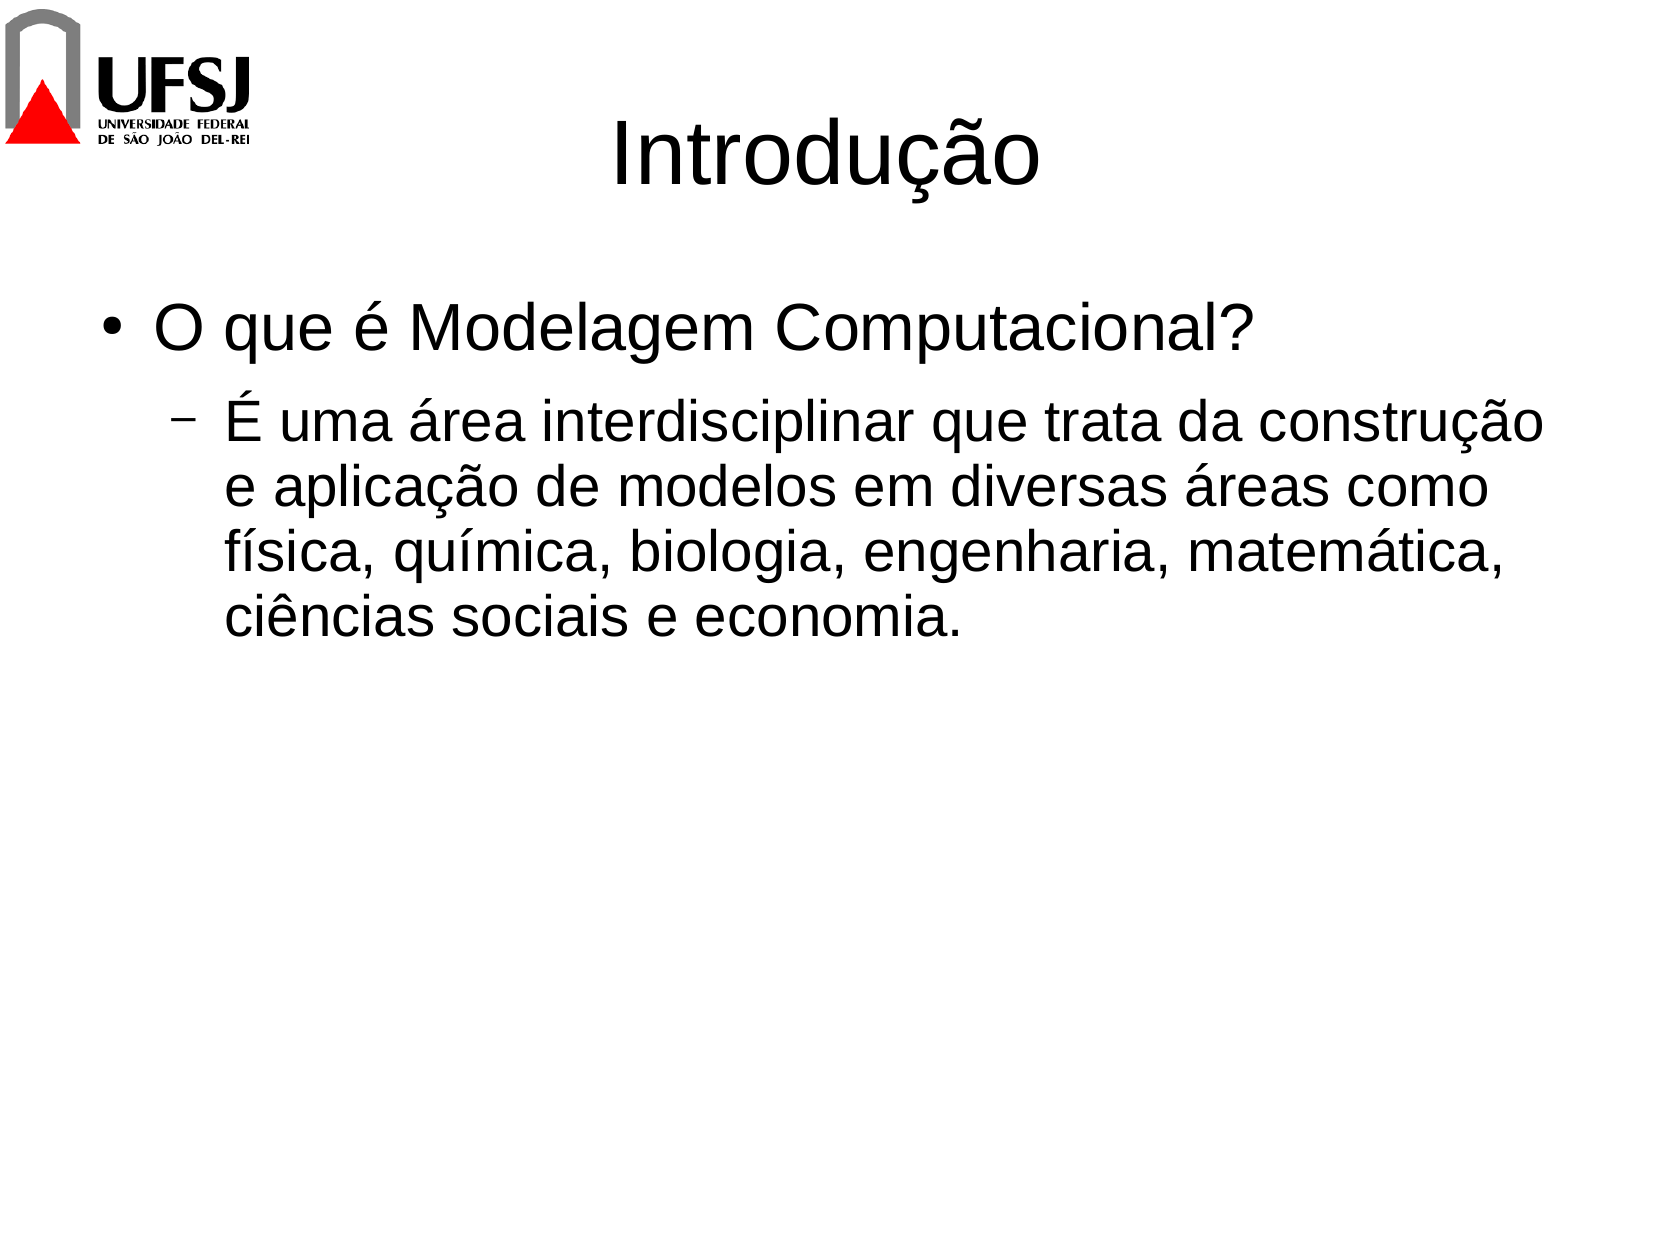

# Introdução
O que é Modelagem Computacional?
É uma área interdisciplinar que trata da construção e aplicação de modelos em diversas áreas como física, química, biologia, engenharia, matemática, ciências sociais e economia.